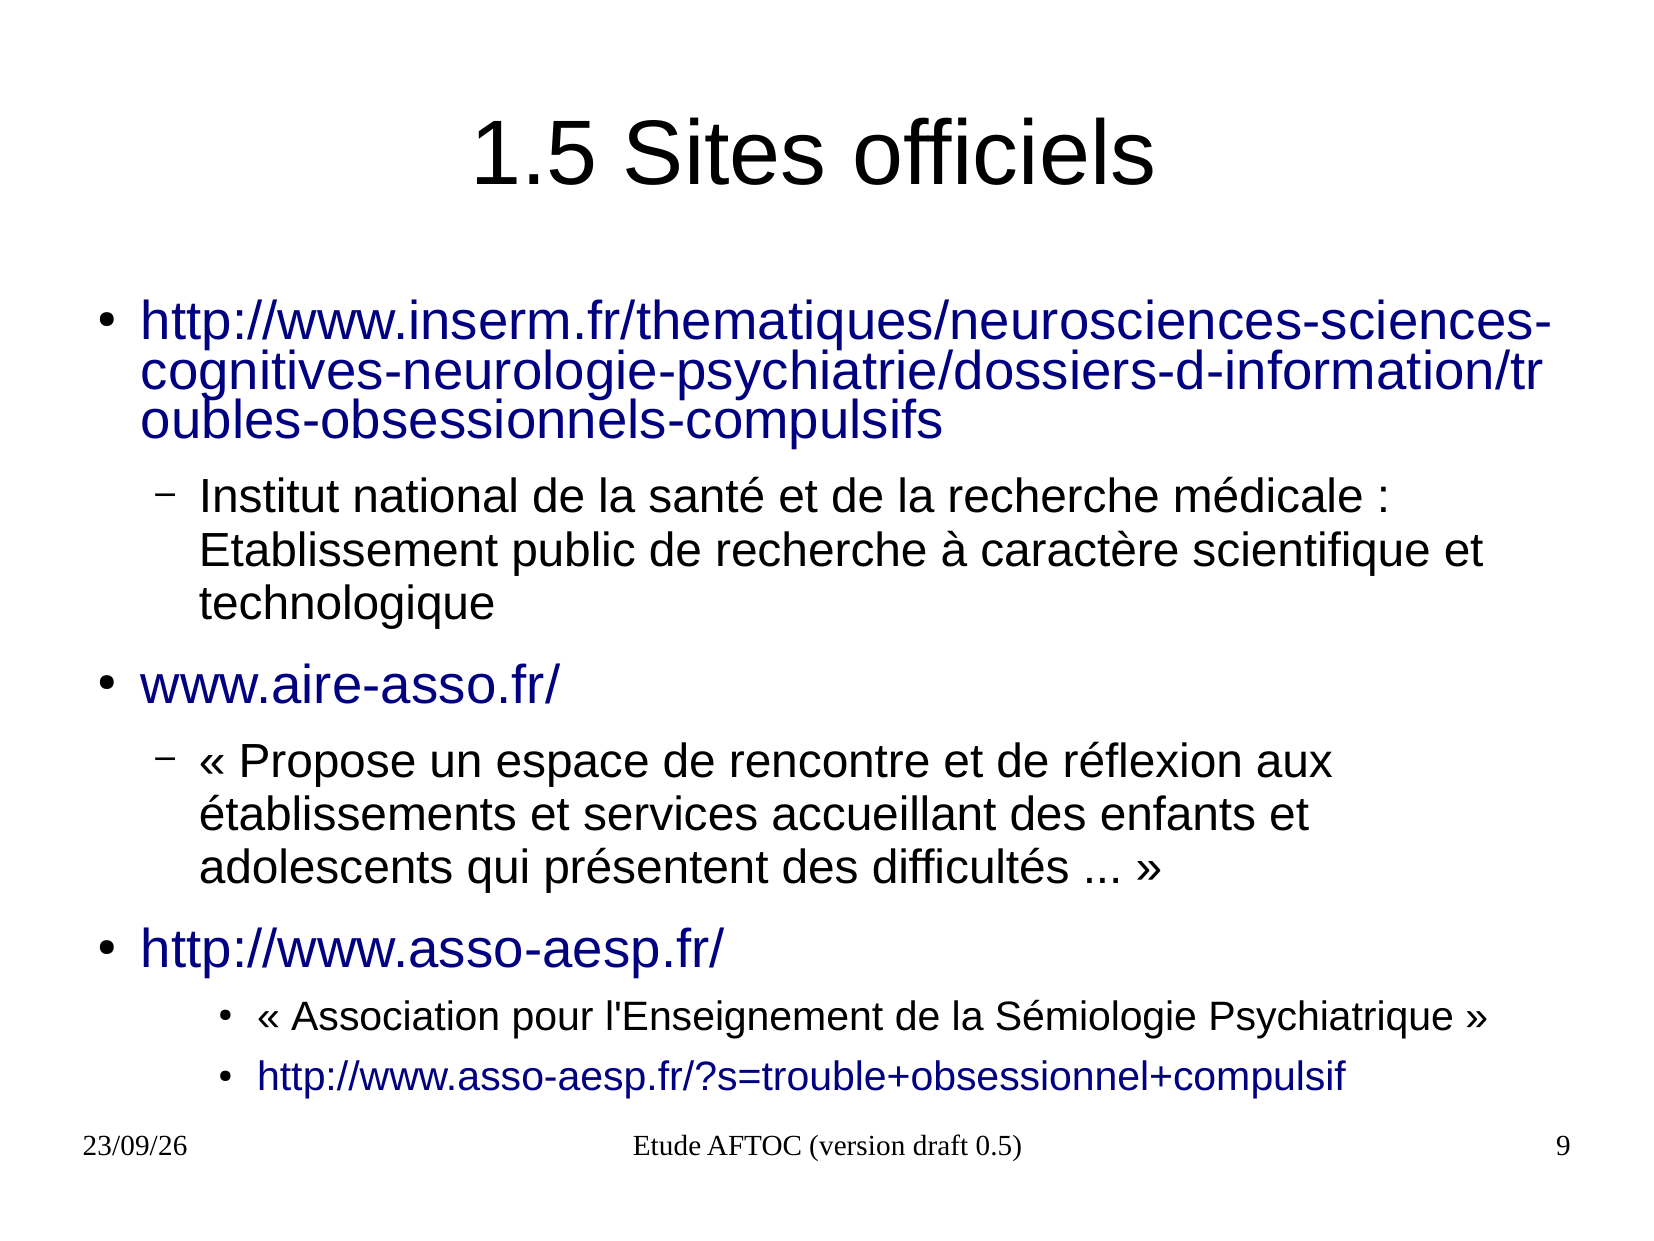

# 1.5 Sites officiels
http://www.inserm.fr/thematiques/neurosciences-sciences-cognitives-neurologie-psychiatrie/dossiers-d-information/troubles-obsessionnels-compulsifs
Institut national de la santé et de la recherche médicale : Etablissement public de recherche à caractère scientifique et technologique
www.aire-asso.fr/
« Propose un espace de rencontre et de réflexion aux établissements et services accueillant des enfants et adolescents qui présentent des difficultés ... »
http://www.asso-aesp.fr/
« Association pour l'Enseignement de la Sémiologie Psychiatrique »
http://www.asso-aesp.fr/?s=trouble+obsessionnel+compulsif
Etude AFTOC (version draft 0.5)
9